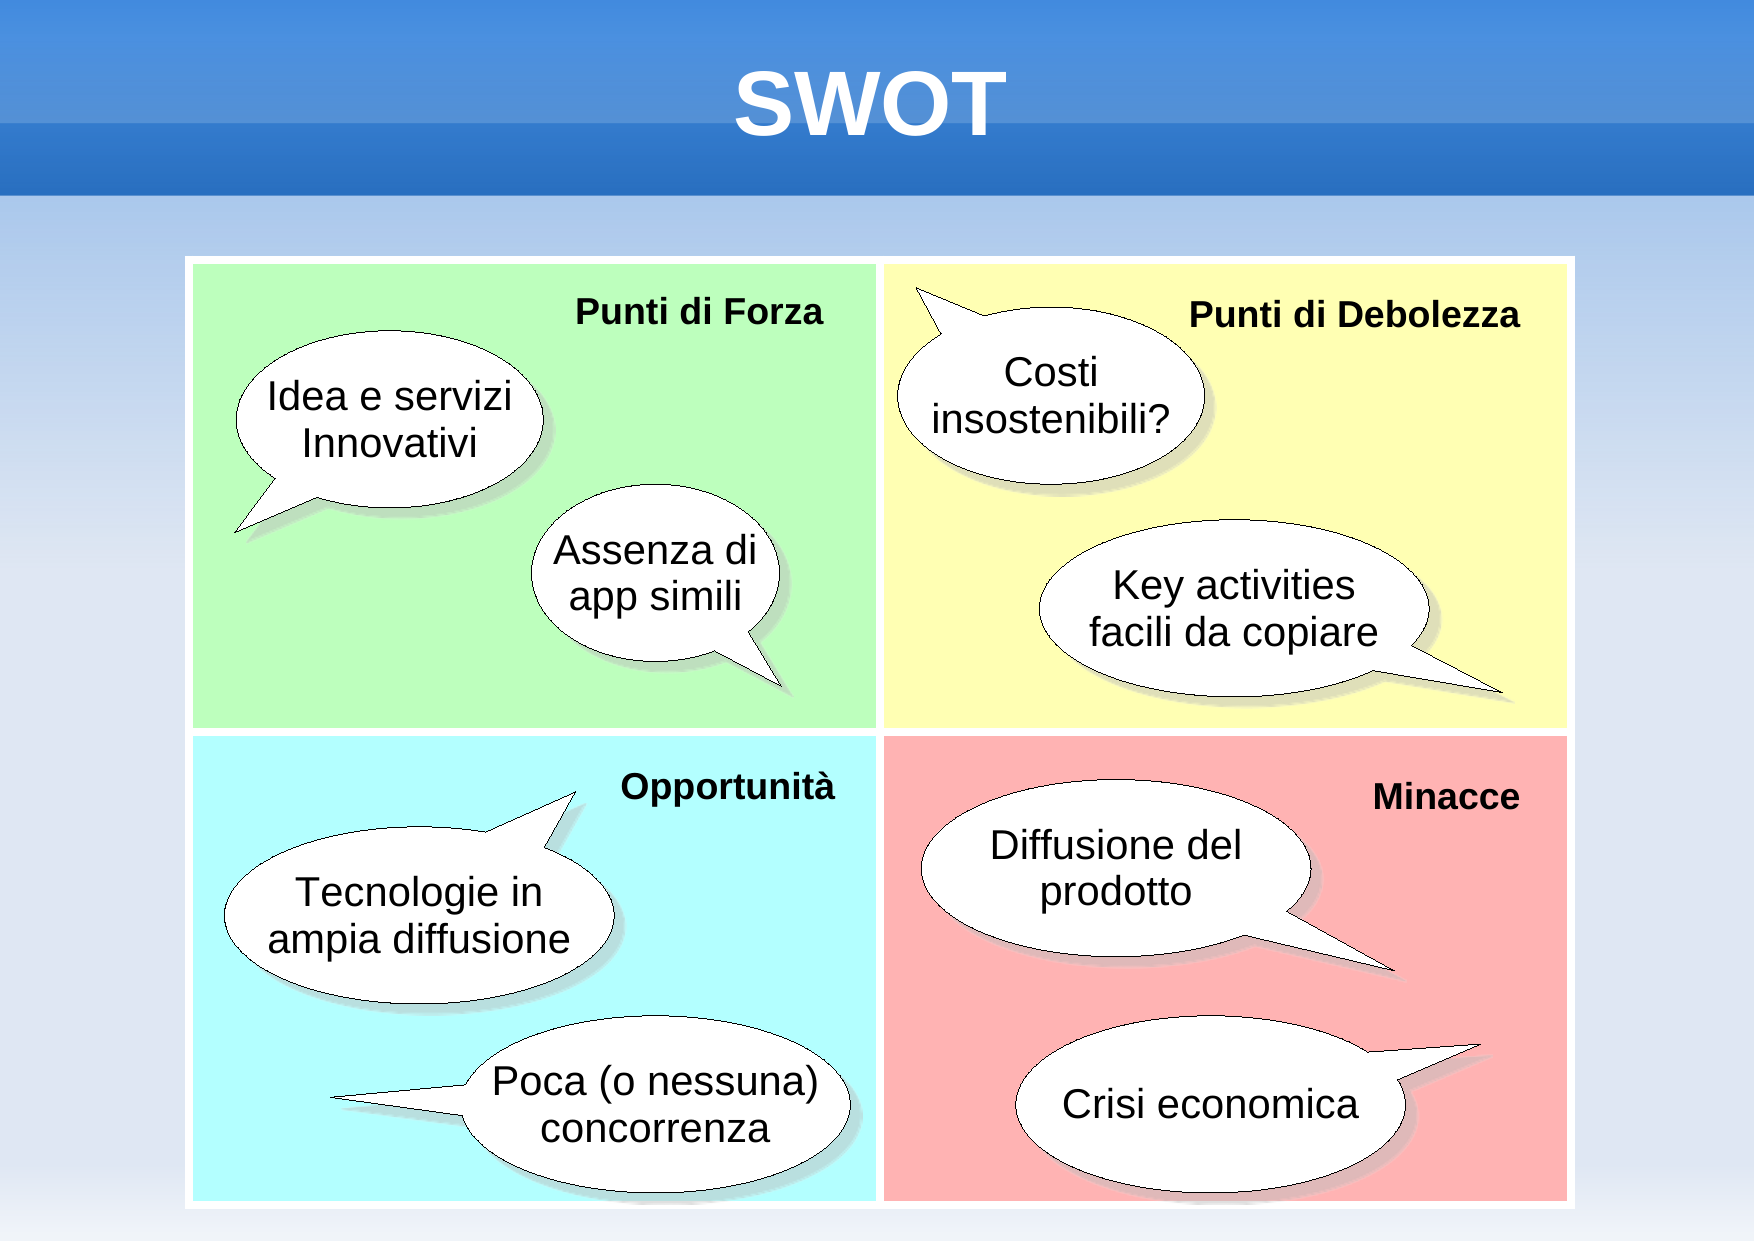

# SWOT
| | |
| --- | --- |
| | |
Punti di Forza
Punti di Debolezza
Costi
insostenibili?
Idea e servizi
Innovativi
Assenza di
app simili
Key activities
facili da copiare
Opportunità
Minacce
Diffusione del
prodotto
Tecnologie in
ampia diffusione
Poca (o nessuna)
concorrenza
Crisi economica